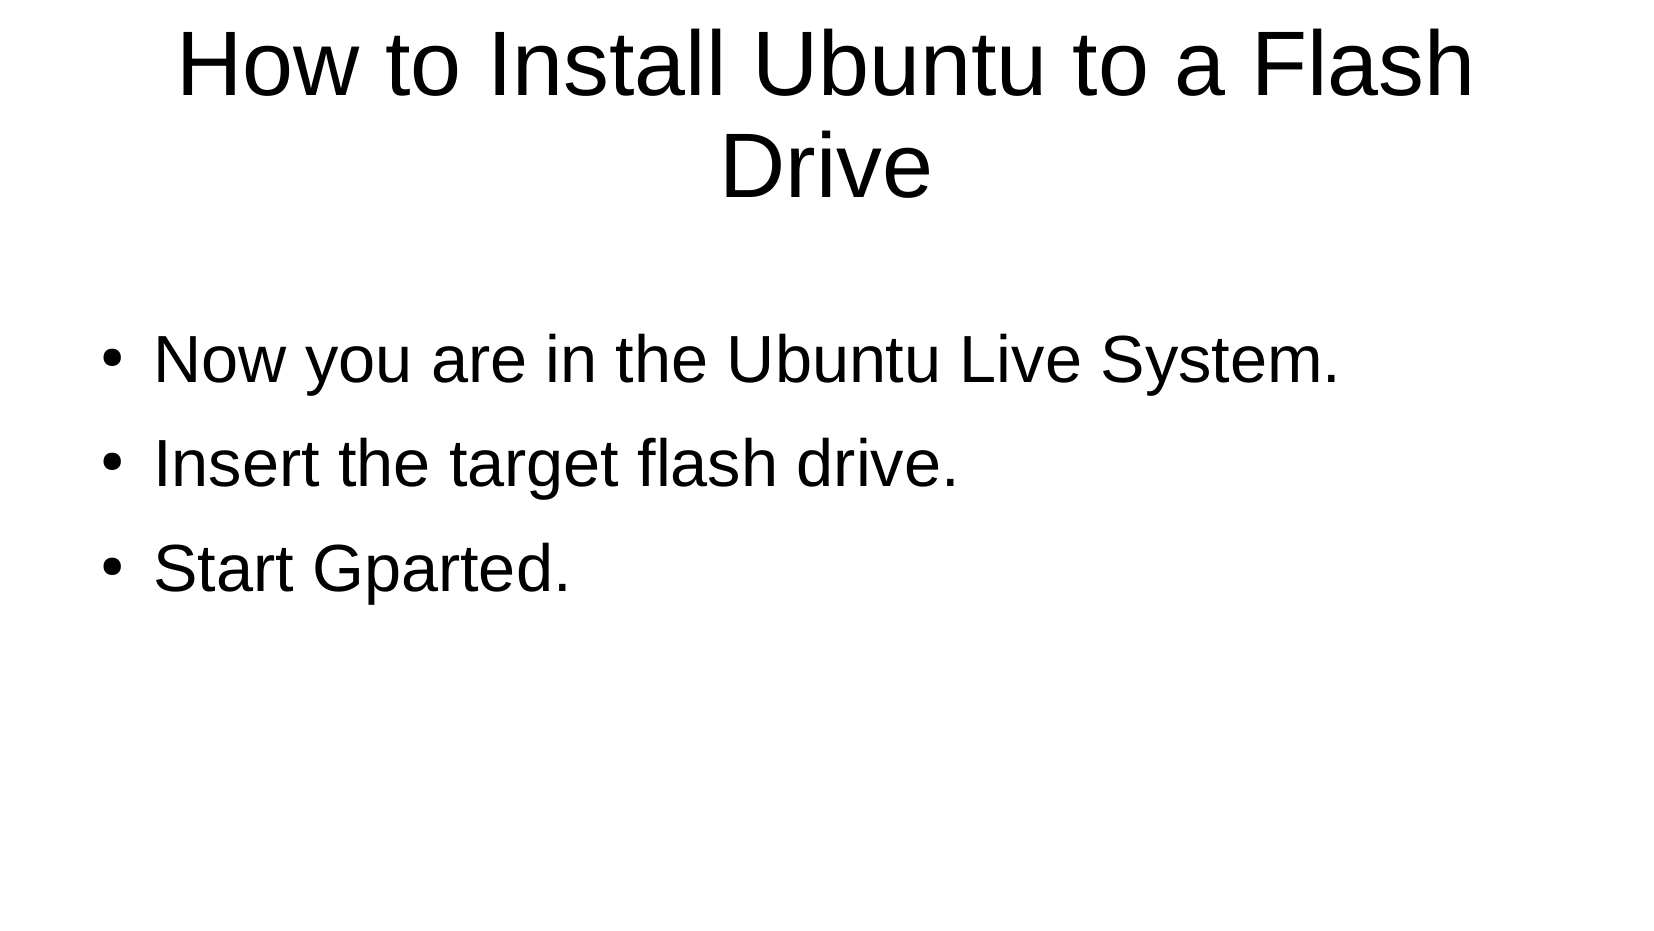

# How to Install Ubuntu to a Flash Drive
Now you are in the Ubuntu Live System.
Insert the target flash drive.
Start Gparted.